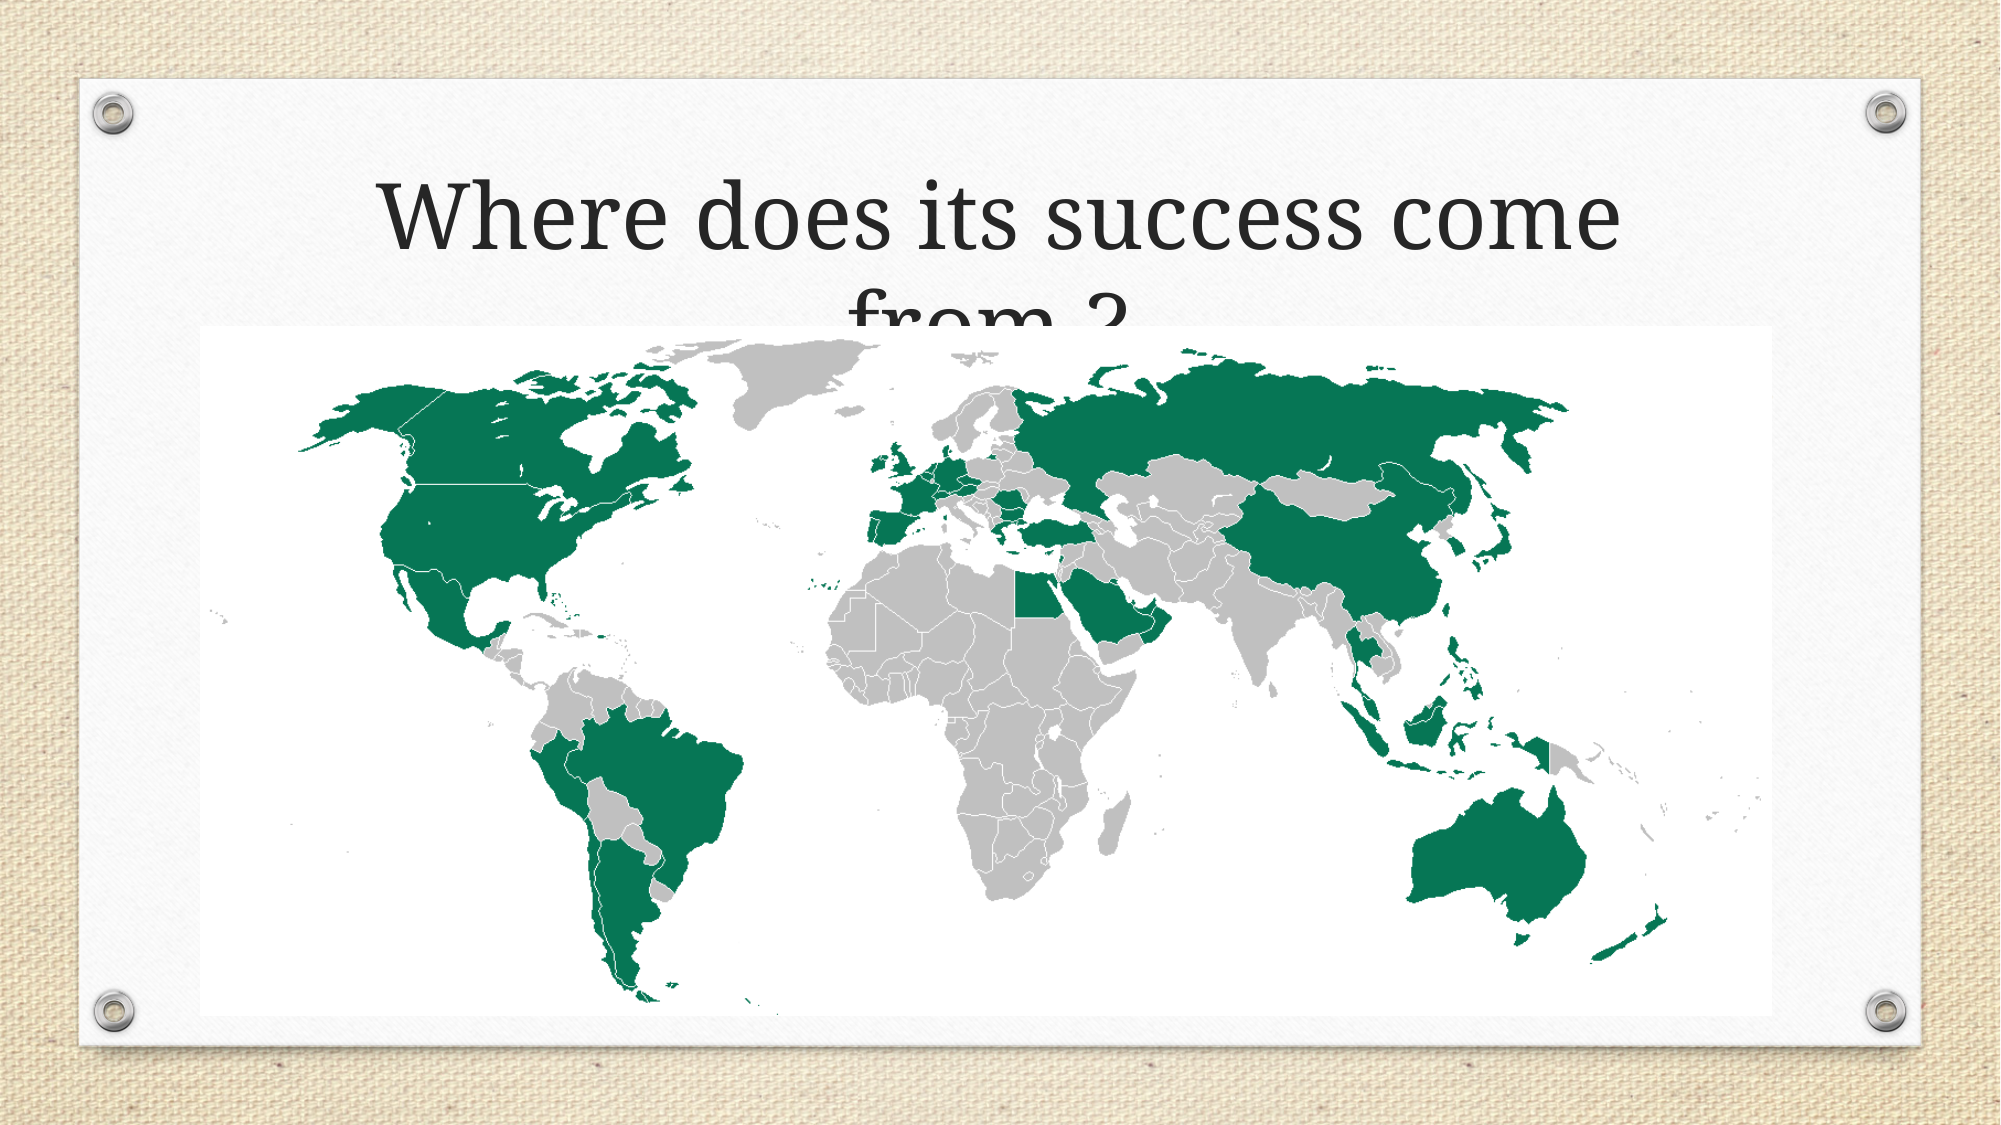

# Where does its success come from ?